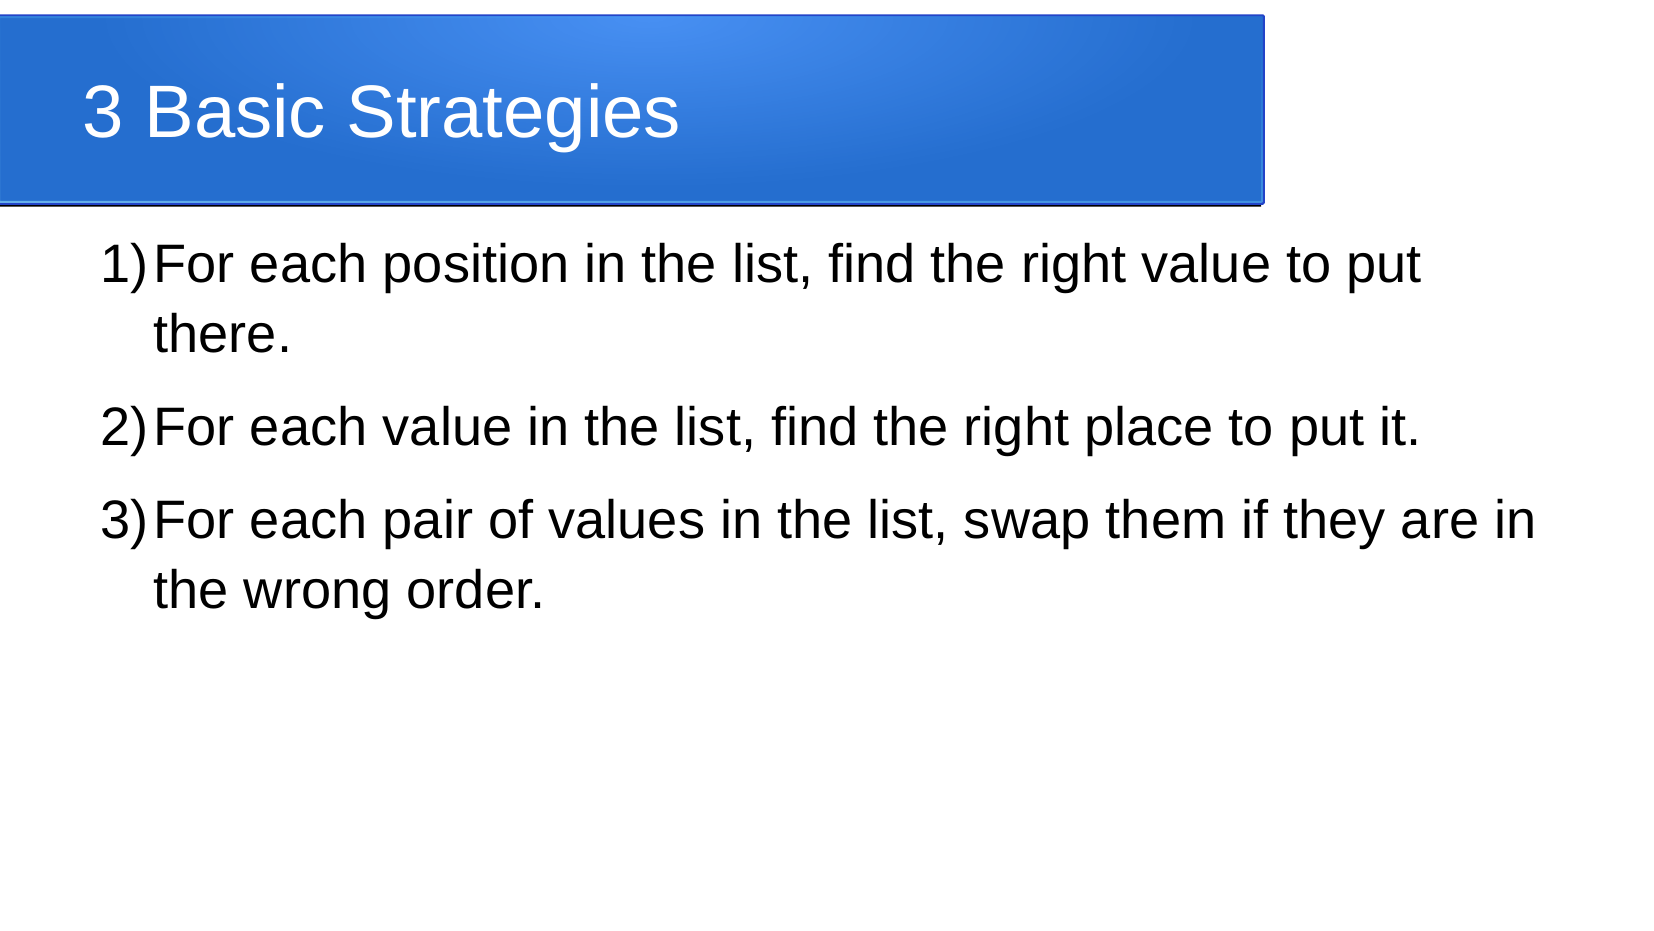

# 3 Basic Strategies
For each position in the list, find the right value to put there.
For each value in the list, find the right place to put it.
For each pair of values in the list, swap them if they are in the wrong order.